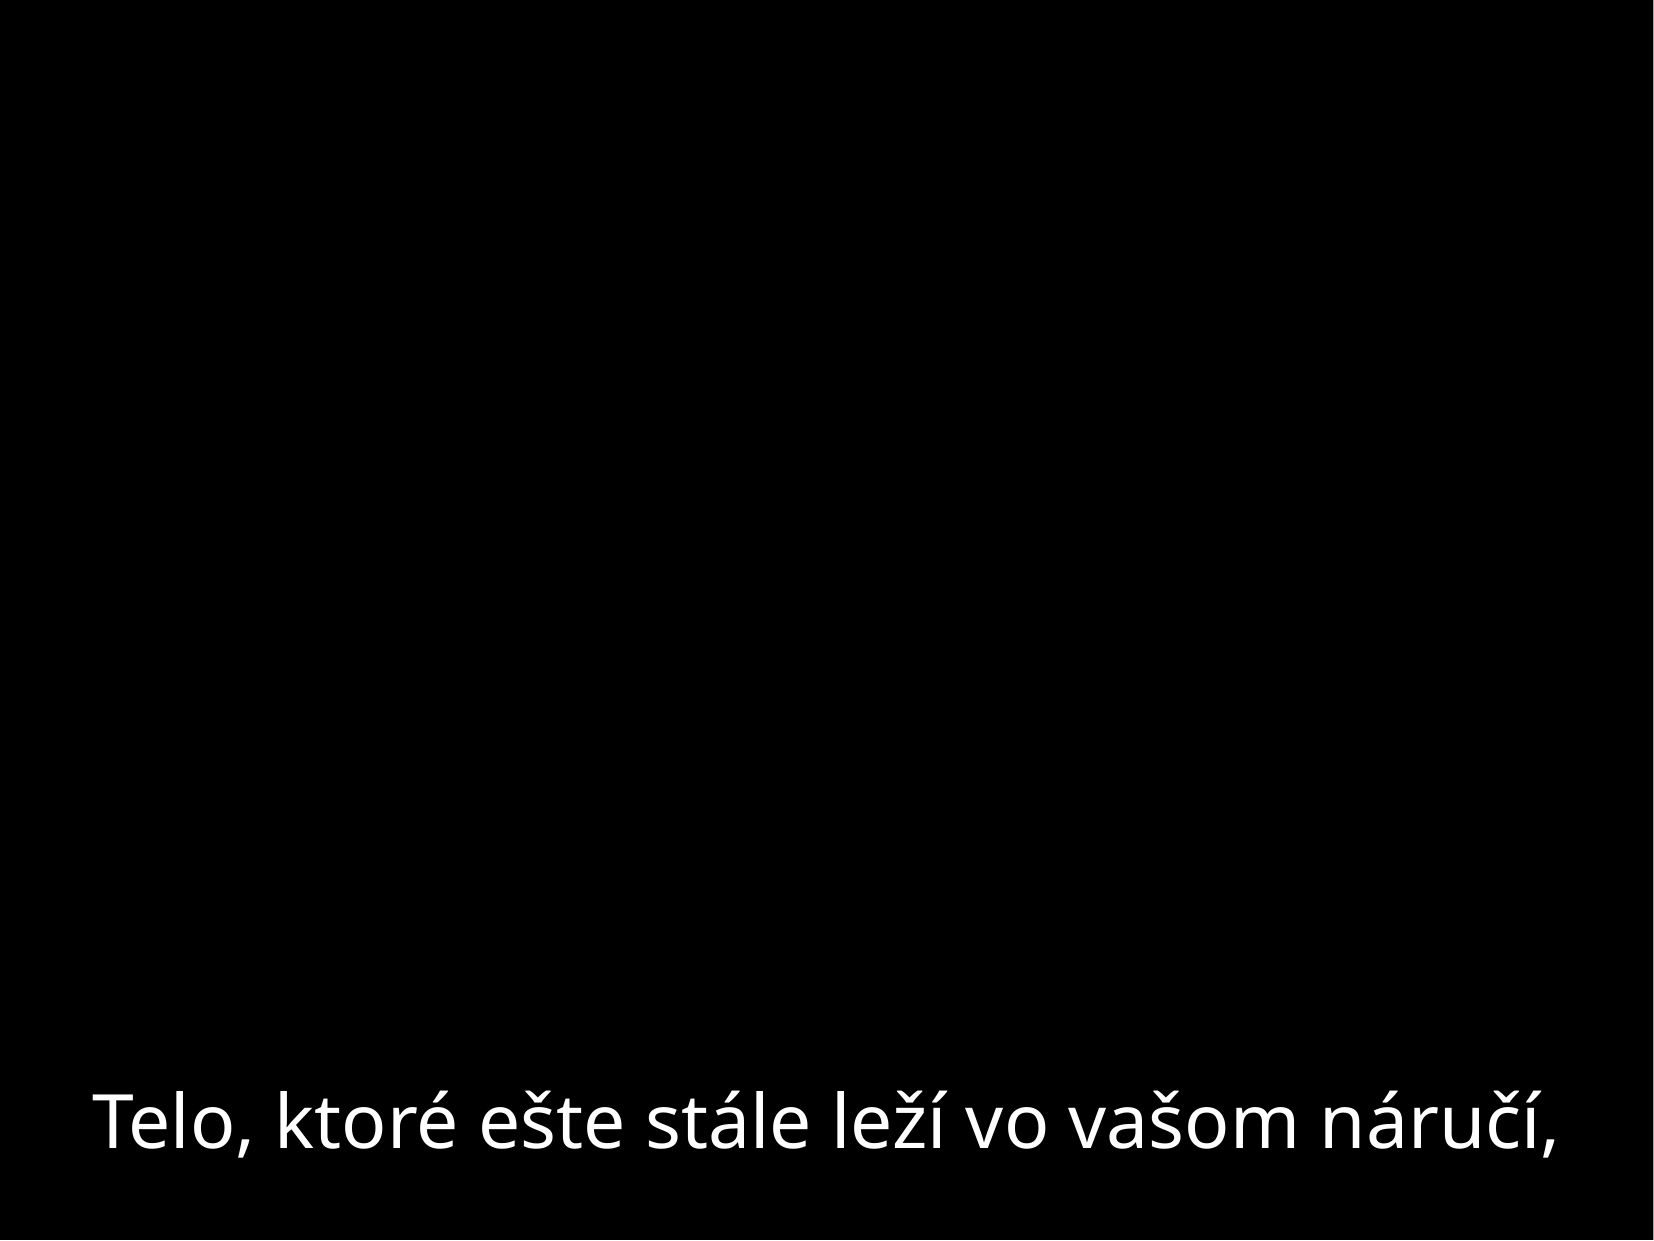

# Telo, ktoré ešte stále leží vo vašom náručí,